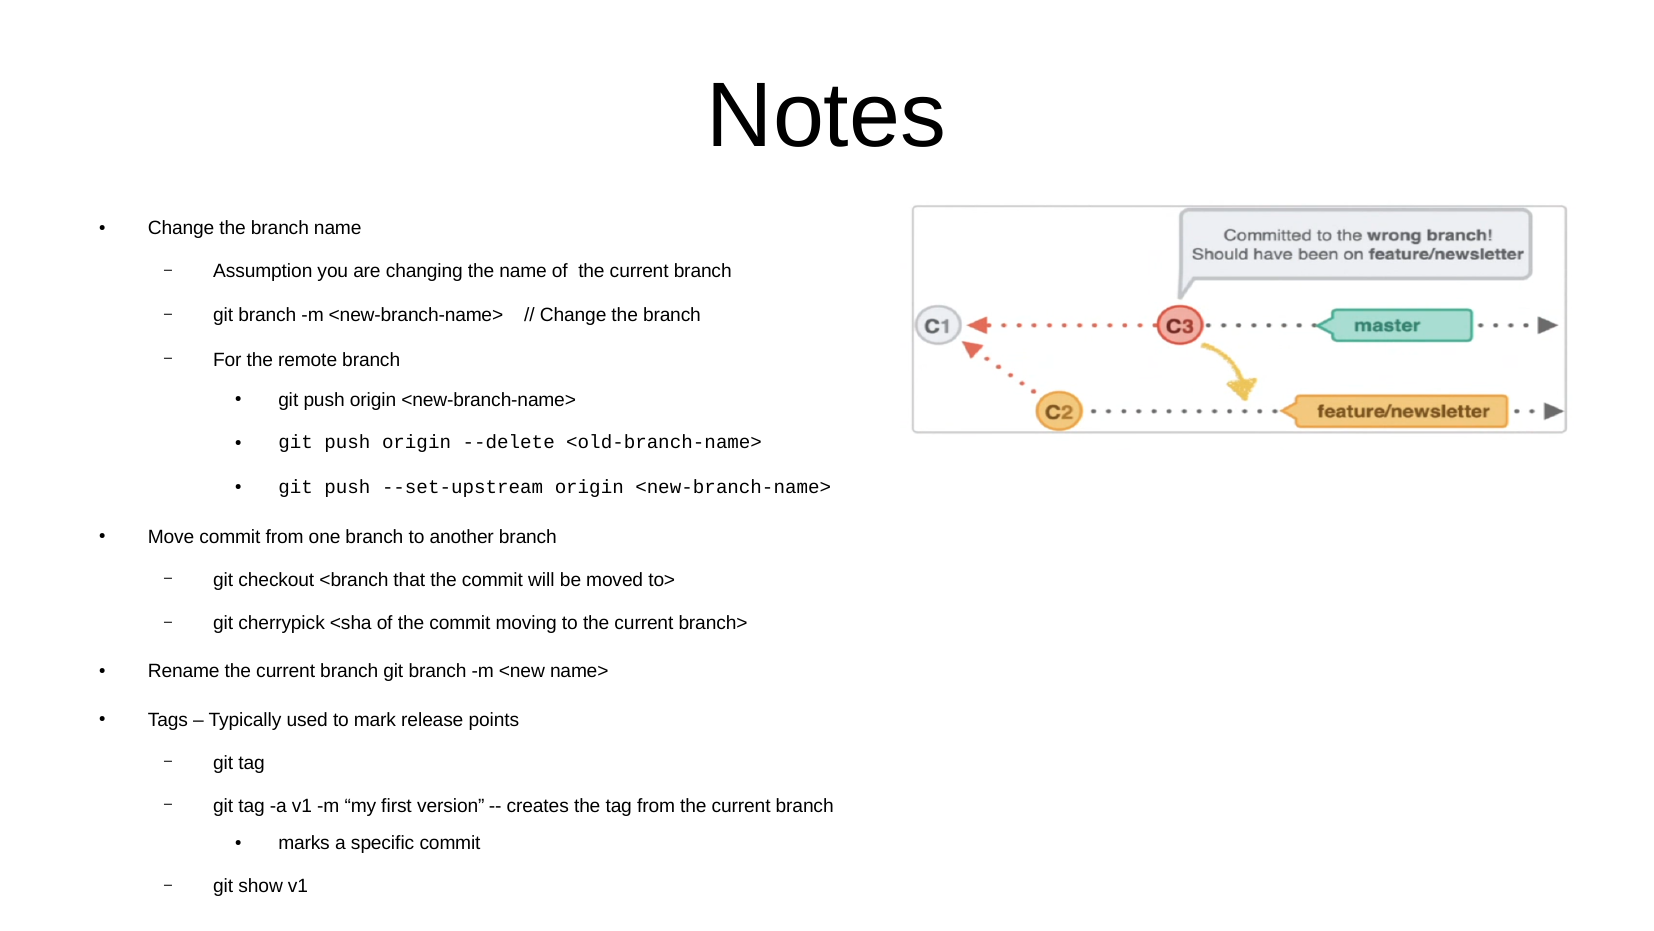

# Notes
Change the branch name
Assumption you are changing the name of the current branch
git branch -m <new-branch-name> // Change the branch
For the remote branch
git push origin <new-branch-name>
git push origin --delete <old-branch-name>
git push --set-upstream origin <new-branch-name>
Move commit from one branch to another branch
git checkout <branch that the commit will be moved to>
git cherrypick <sha of the commit moving to the current branch>
Rename the current branch git branch -m <new name>
Tags – Typically used to mark release points
git tag
git tag -a v1 -m “my first version”	-- creates the tag from the current branch
marks a specific commit
git show v1